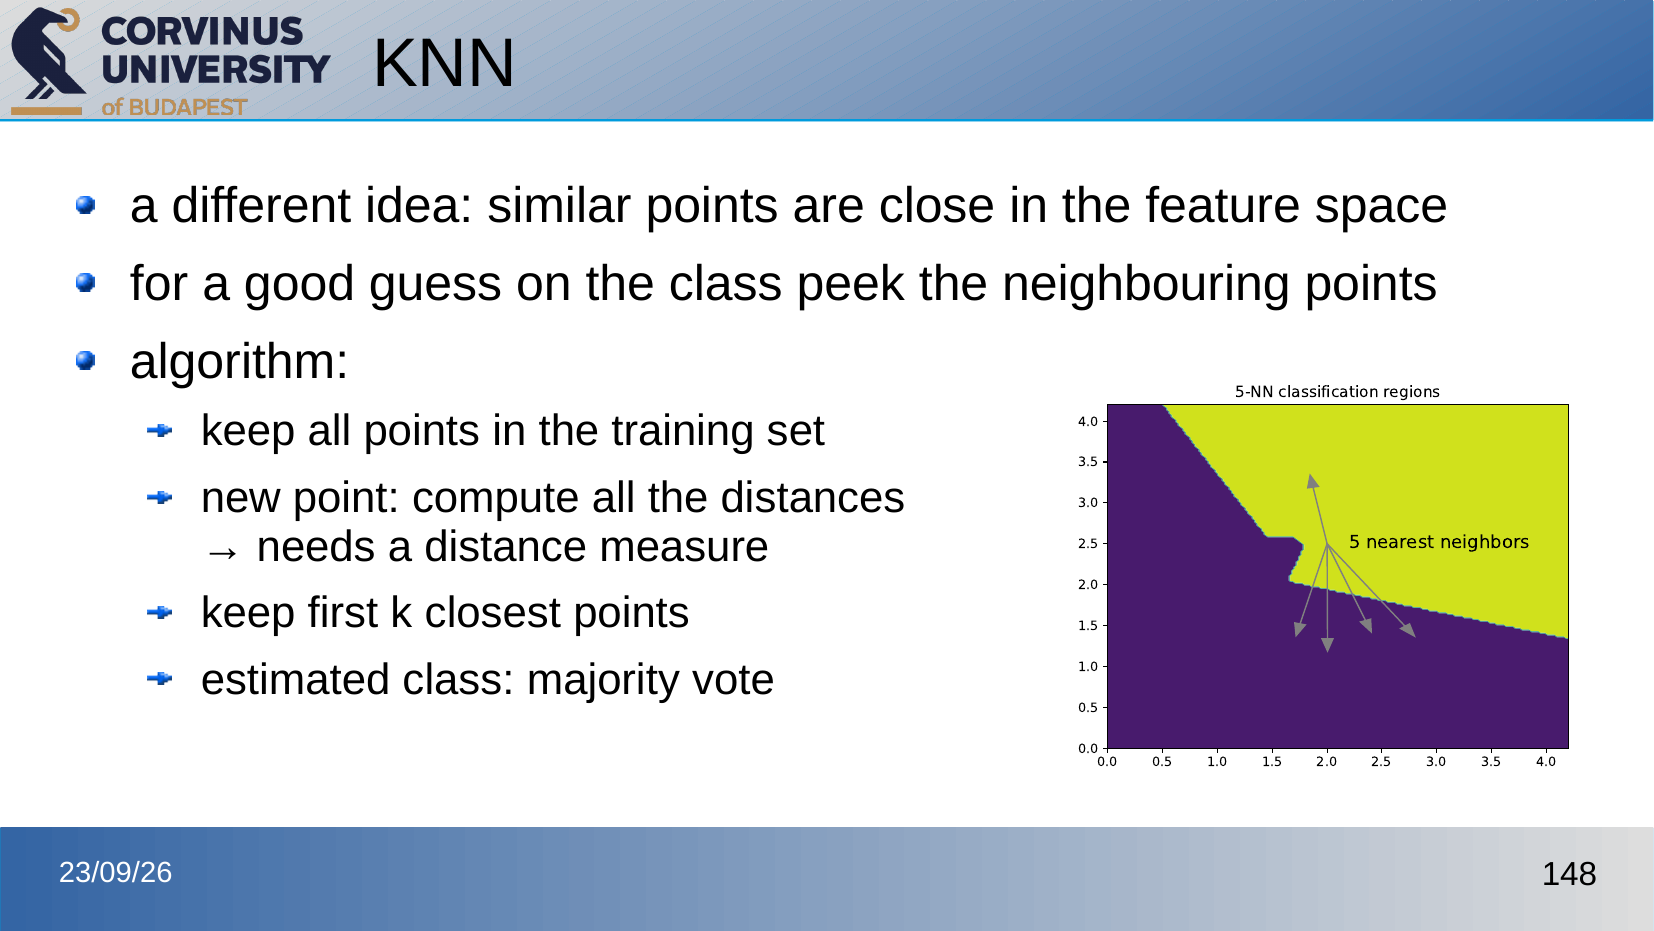

# KNN
a different idea: similar points are close in the feature space
for a good guess on the class peek the neighbouring points
algorithm:
keep all points in the training set
new point: compute all the distances
→ needs a distance measure
keep first k closest points
estimated class: majority vote